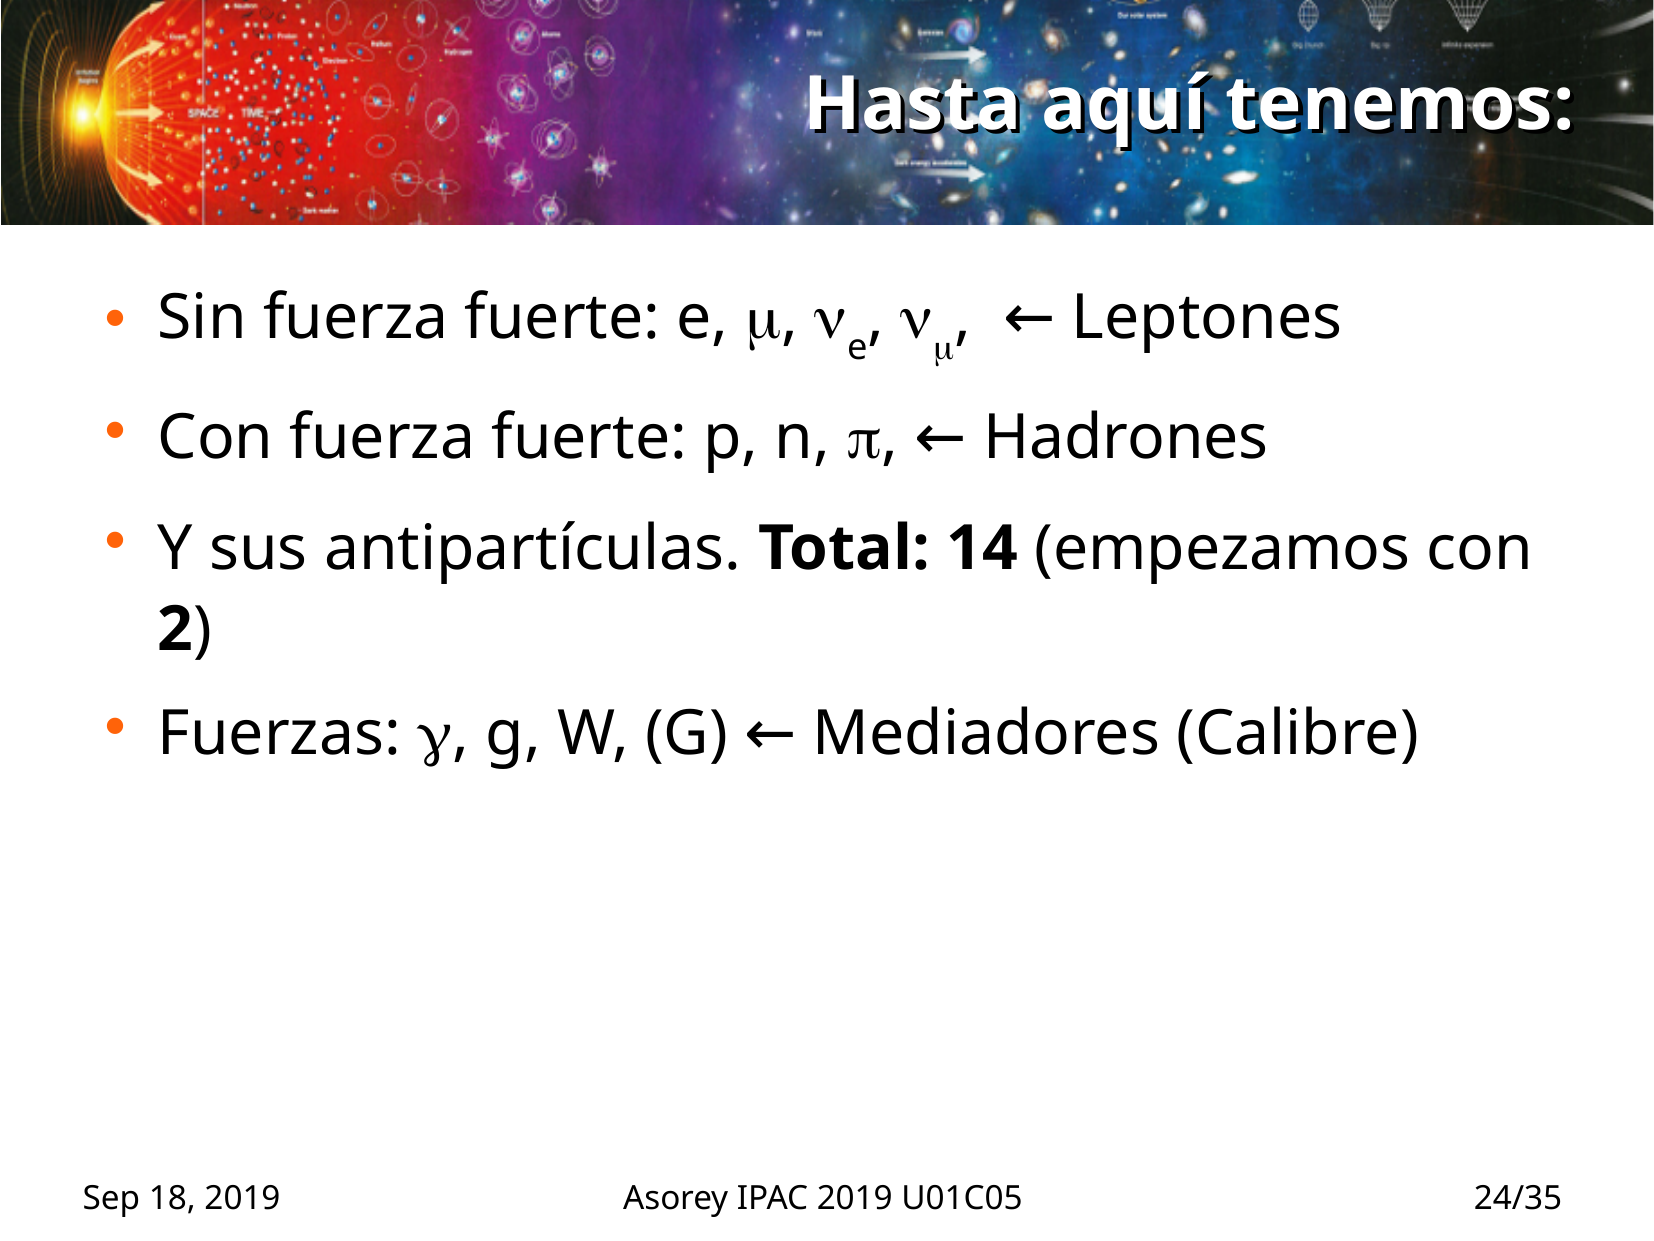

# Hasta aquí tenemos:
Sin fuerza fuerte: e, , e, , ← Leptones
Con fuerza fuerte: p, n, , ← Hadrones
Y sus antipartículas. Total: 14 (empezamos con 2)
Fuerzas: , g, W, (G) ← Mediadores (Calibre)
Sep 18, 2019
Asorey IPAC 2019 U01C05
24